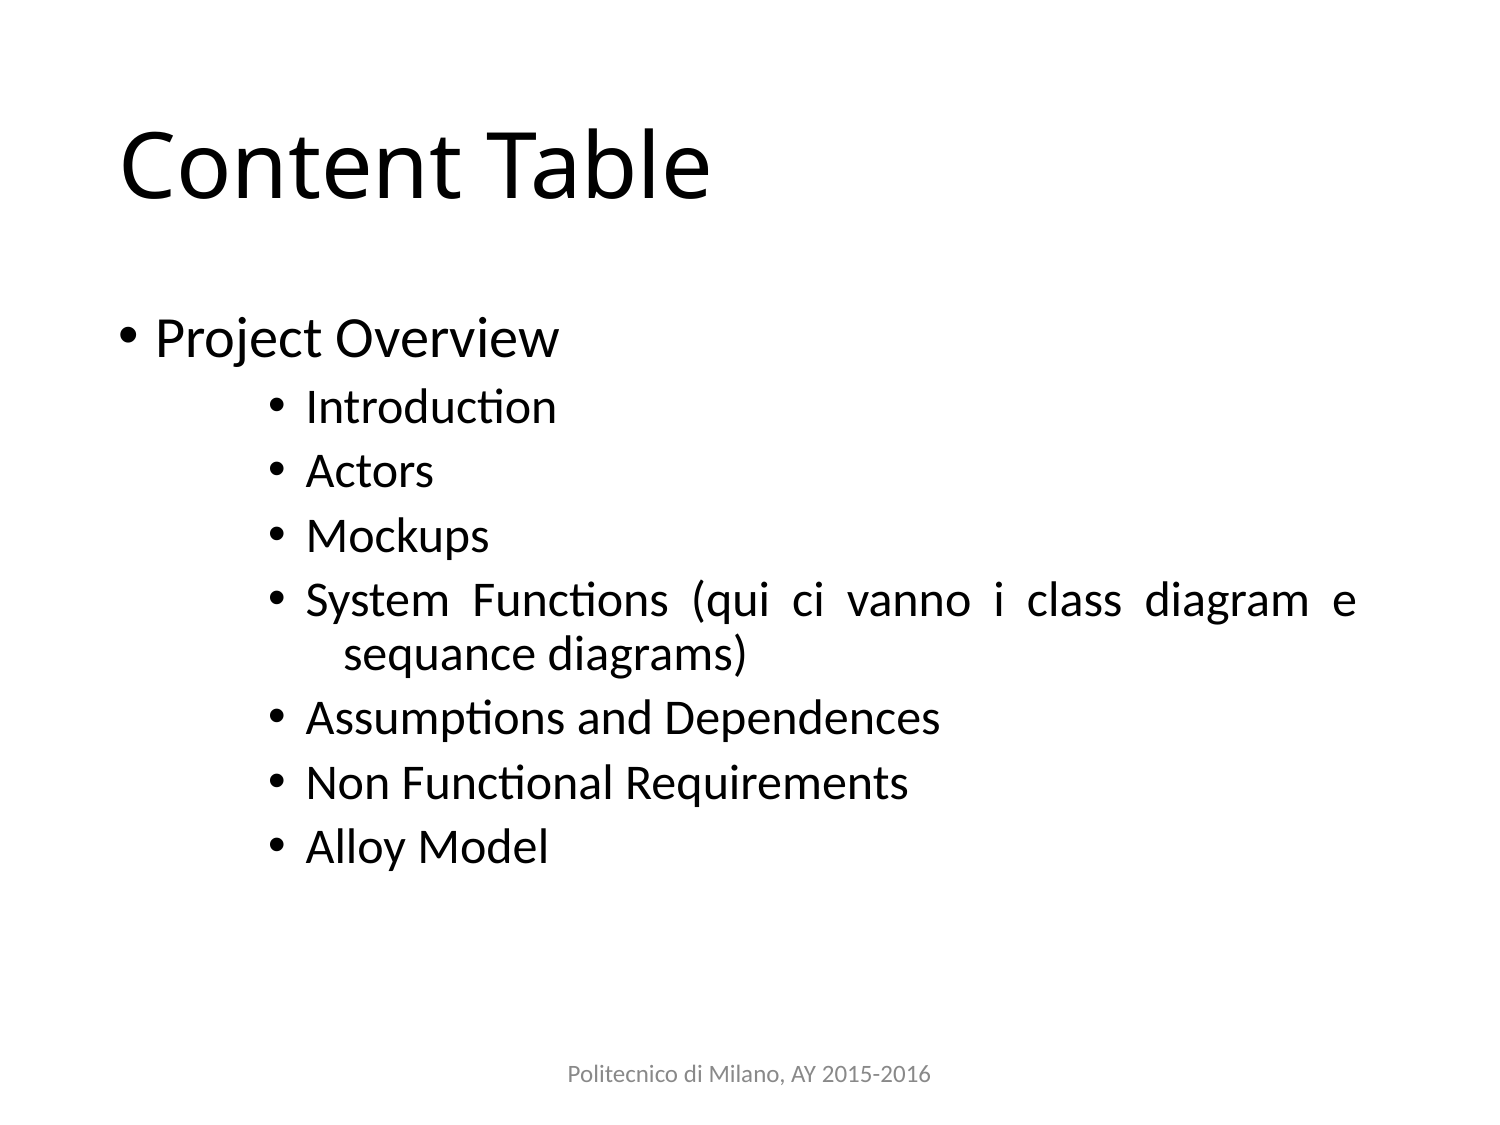

# Content Table
Project Overview
Introduction
Actors
Mockups
System Functions (qui ci vanno i class diagram e sequance diagrams)
Assumptions and Dependences
Non Functional Requirements
Alloy Model
Politecnico di Milano, AY 2015-2016